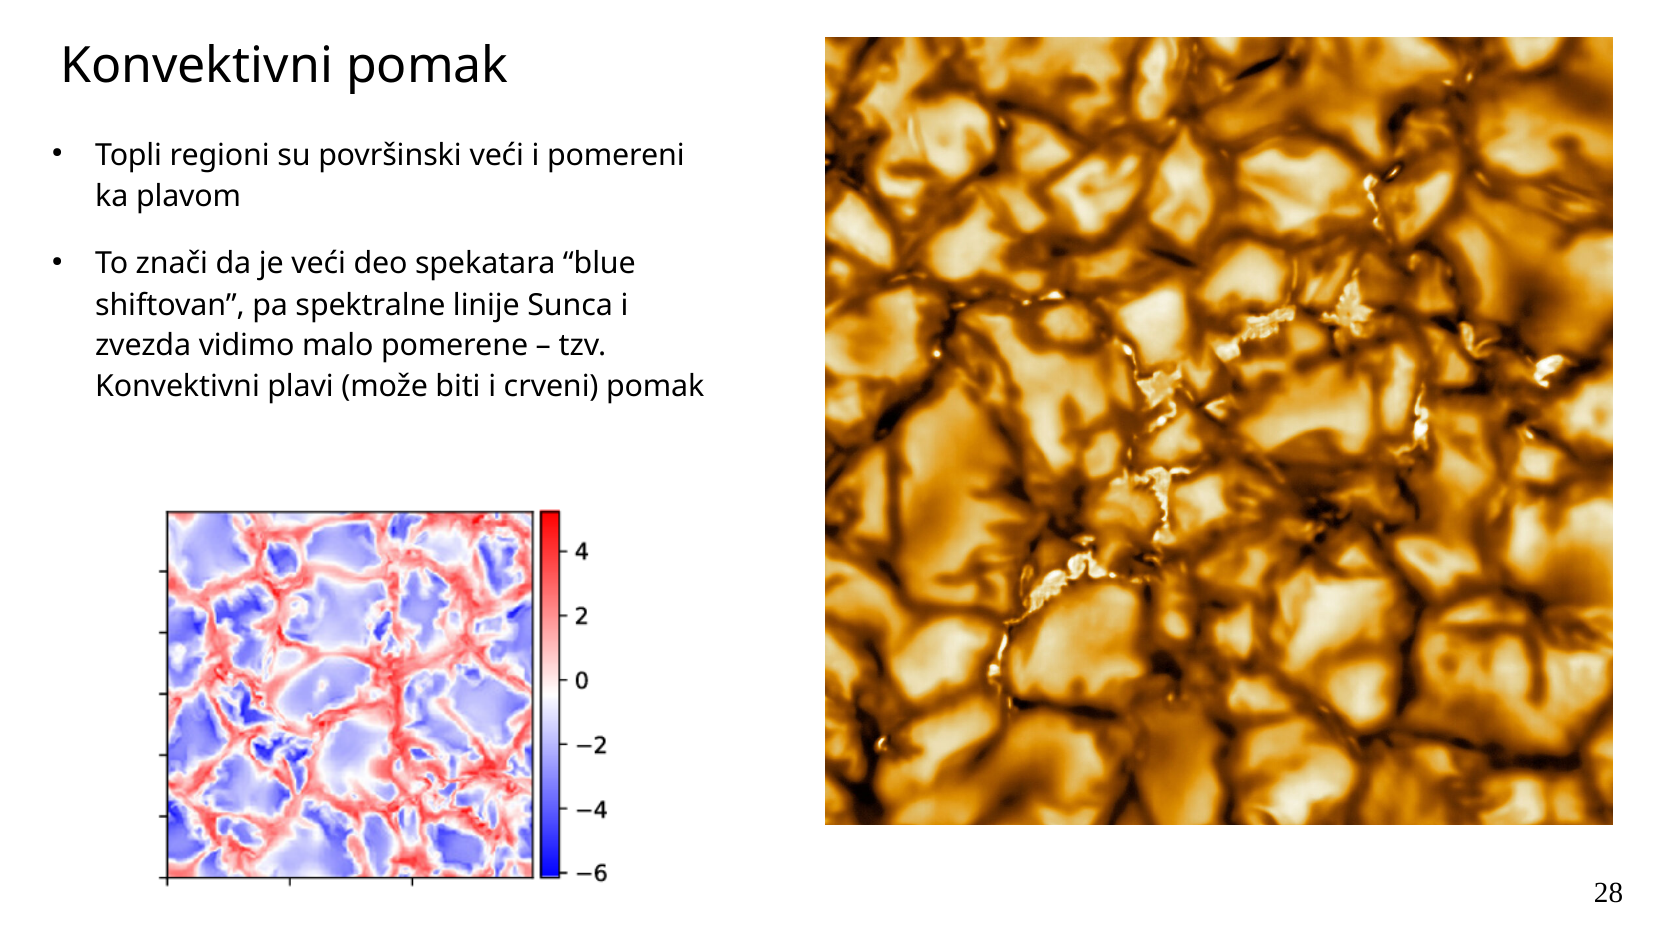

# Konvektivni pomak
Topli regioni su površinski veći i pomereni ka plavom
To znači da je veći deo spekatara “blue shiftovan”, pa spektralne linije Sunca i zvezda vidimo malo pomerene – tzv. Konvektivni plavi (može biti i crveni) pomak
28